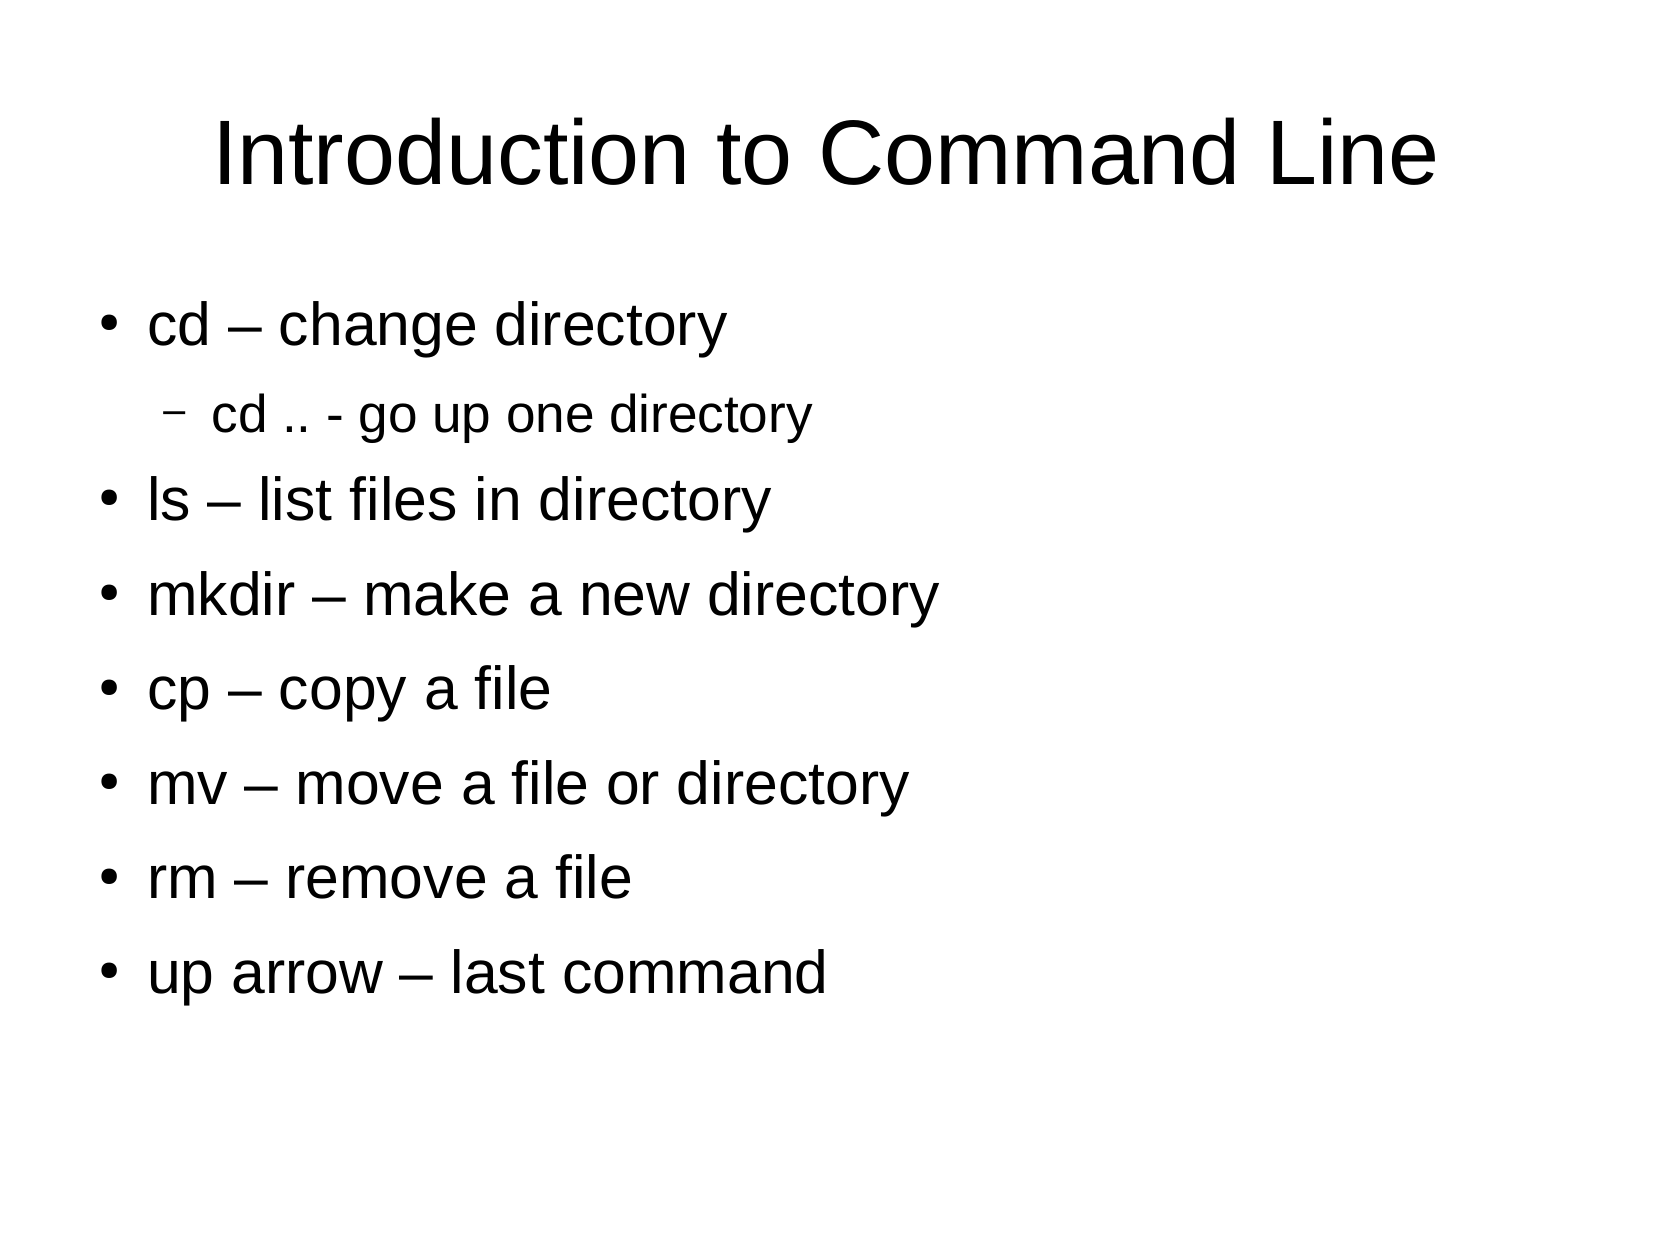

# Introduction to Command Line
cd – change directory
cd .. - go up one directory
ls – list files in directory
mkdir – make a new directory
cp – copy a file
mv – move a file or directory
rm – remove a file
up arrow – last command